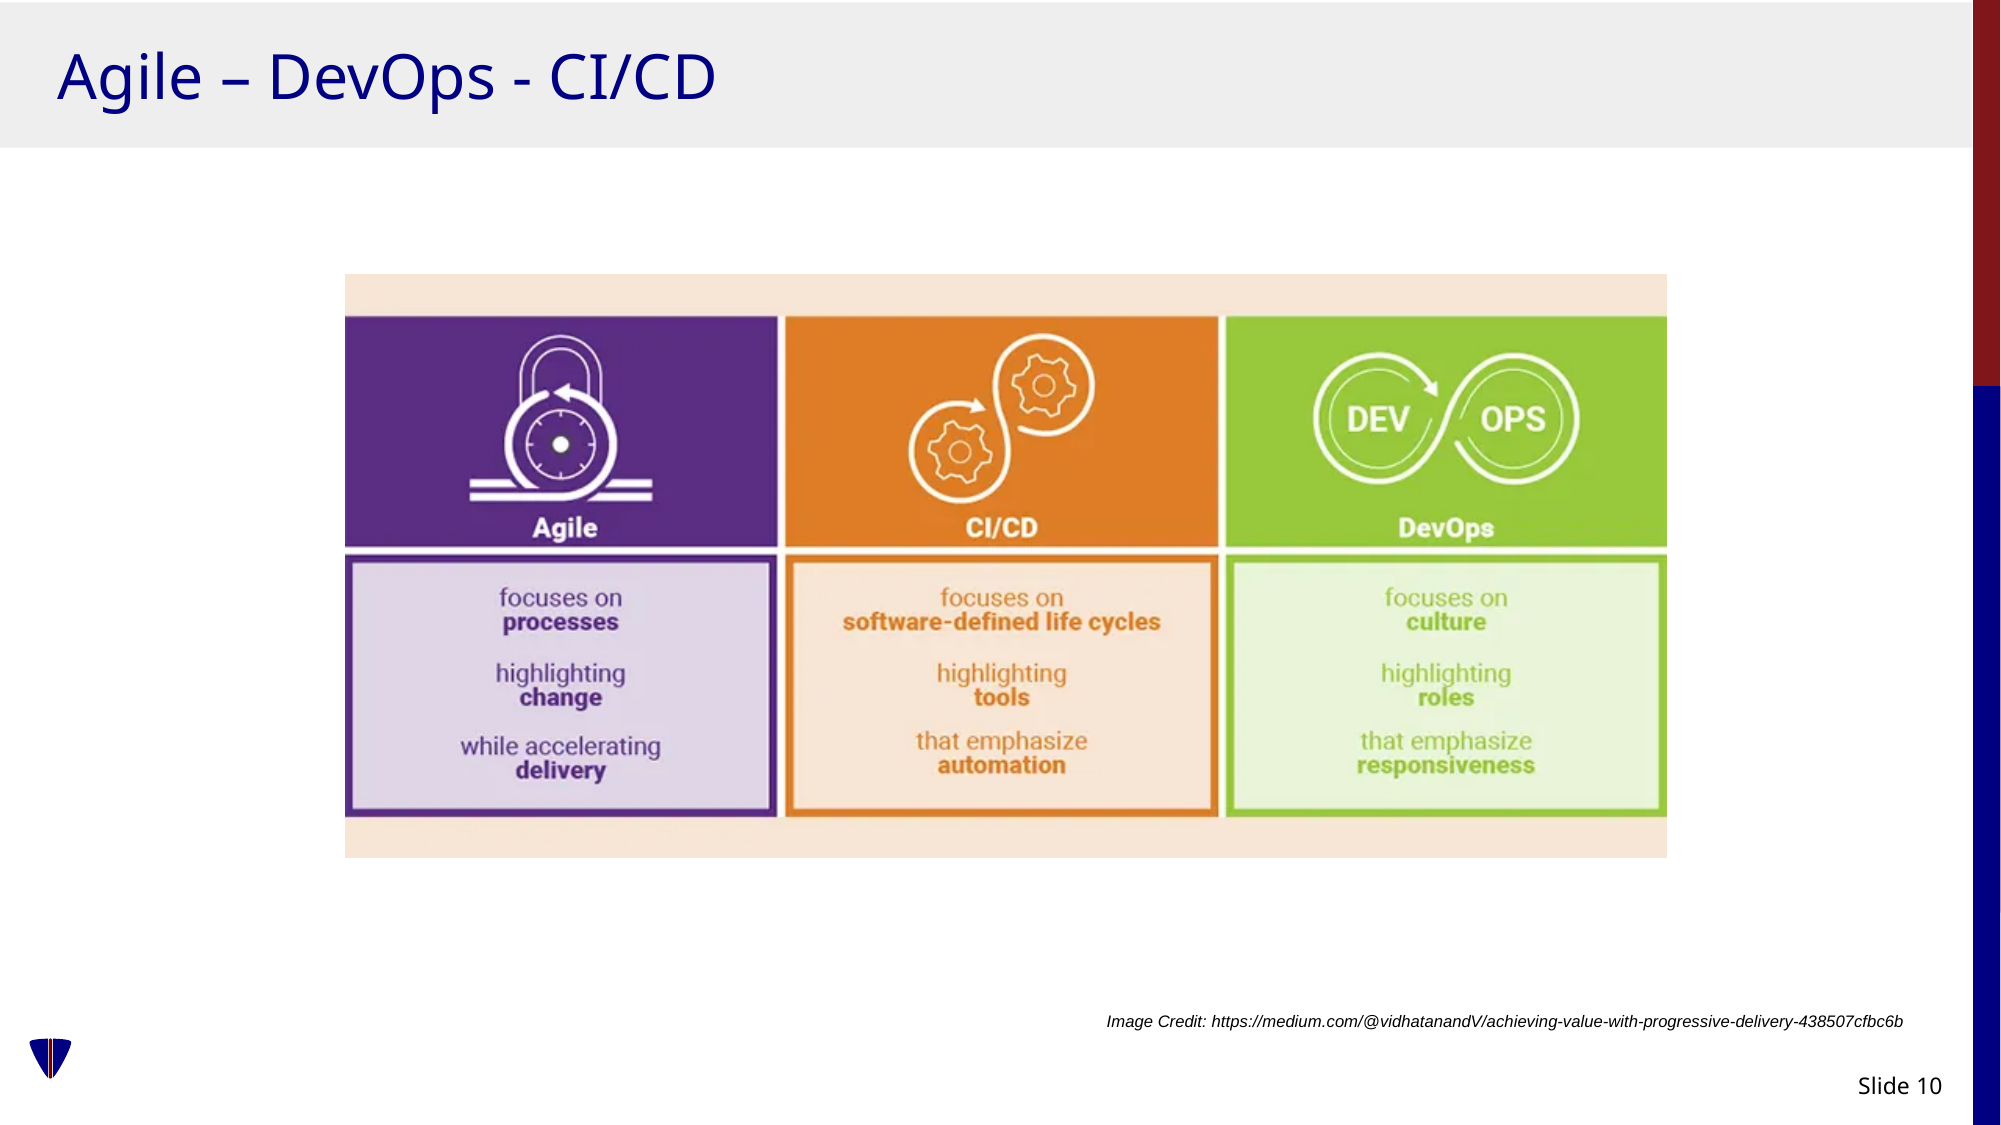

# Agile – DevOps - CI/CD
Image Credit: https://medium.com/@vidhatanandV/achieving-value-with-progressive-delivery-438507cfbc6b